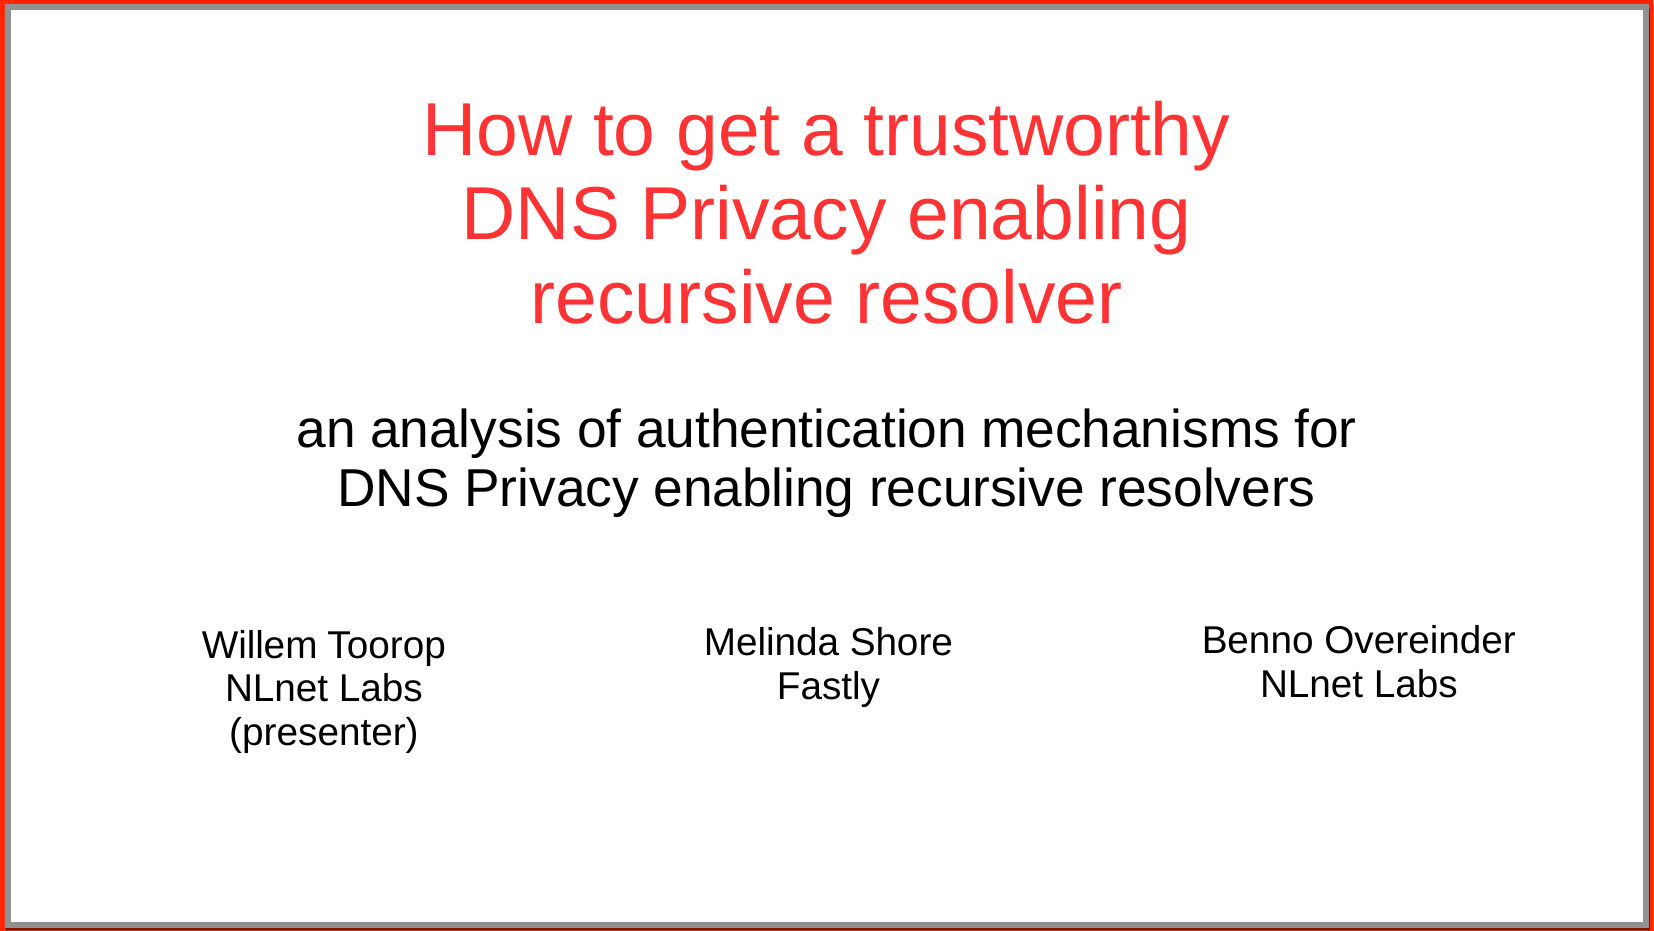

# How to get a trustworthy DNS Privacy enabling recursive resolver an analysis of authentication mechanisms for DNS Privacy enabling recursive resolvers
Benno Overeinder
NLnet Labs
Melinda Shore
Fastly
Willem Toorop
NLnet Labs
(presenter)